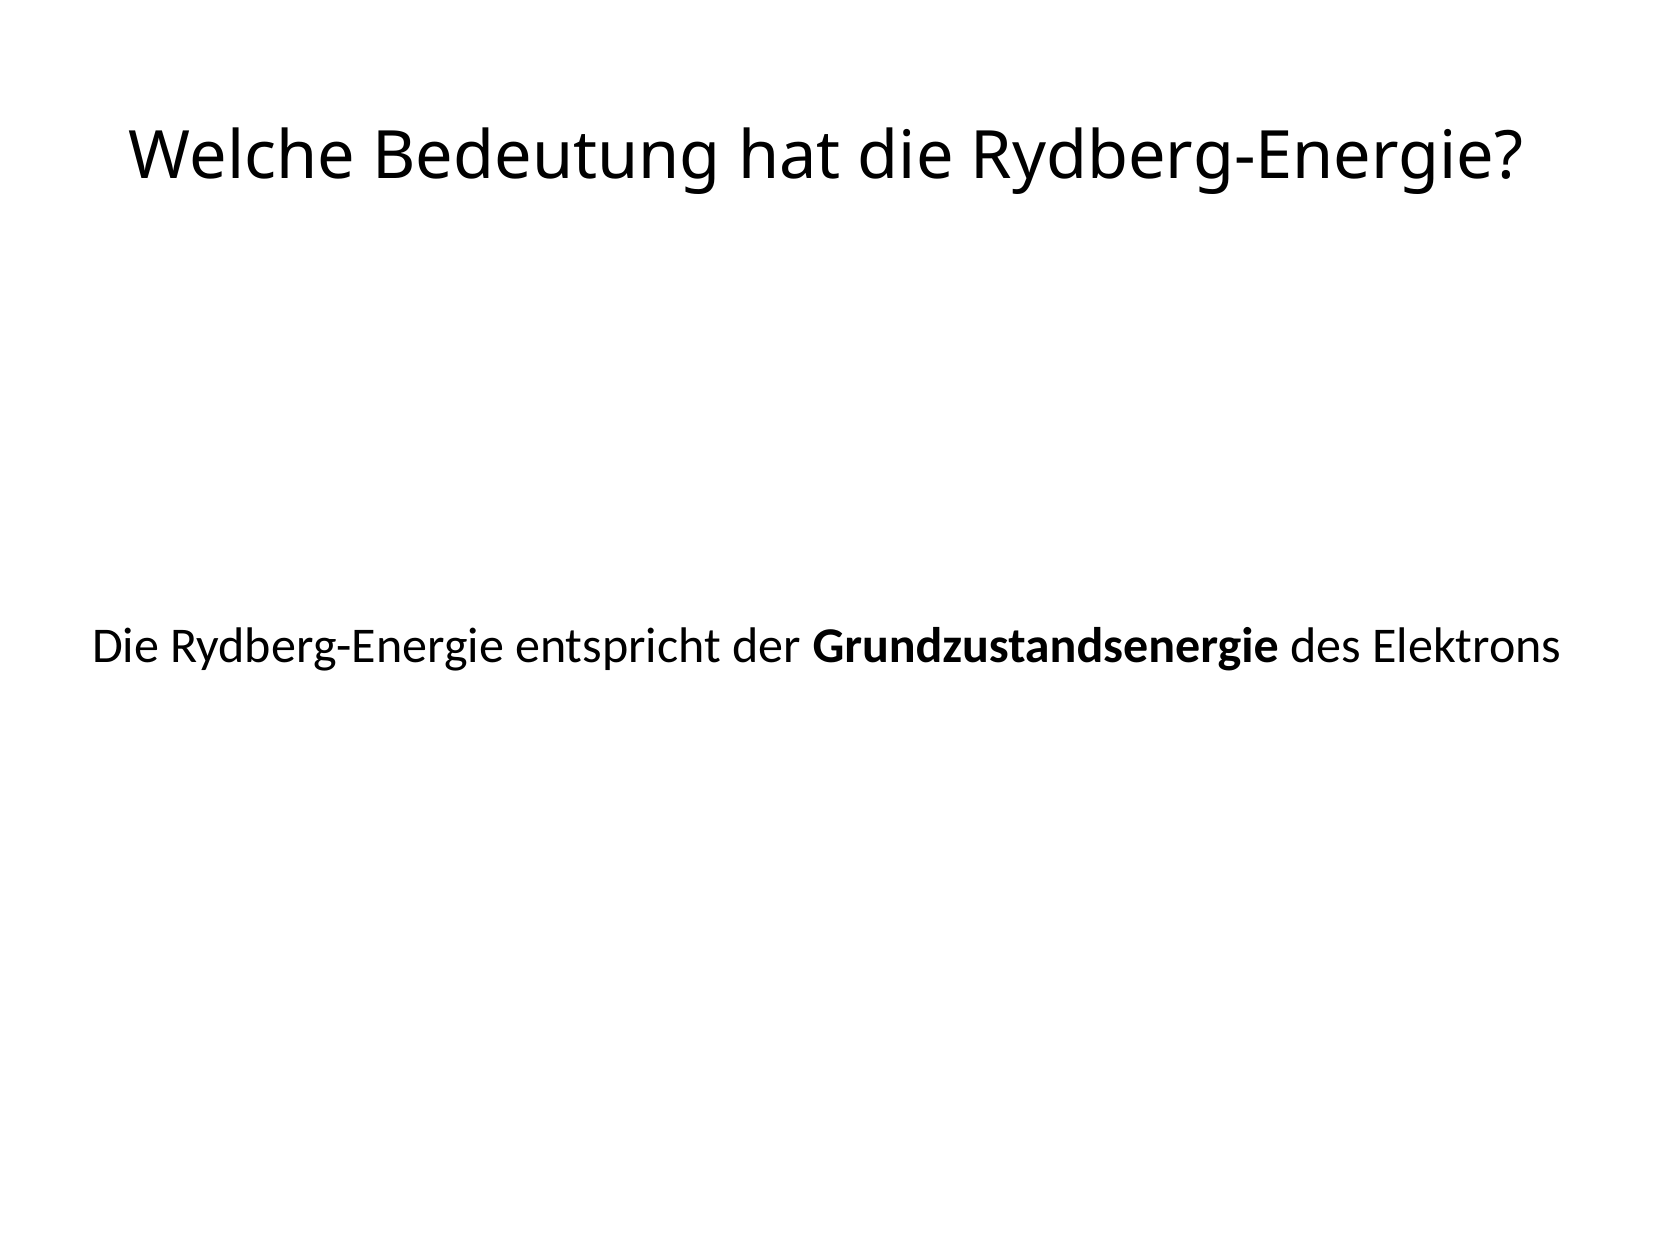

# Welche Bedeutung hat die Rydberg-Energie?
Die Rydberg-Energie entspricht der Grundzustandsenergie des Elektrons